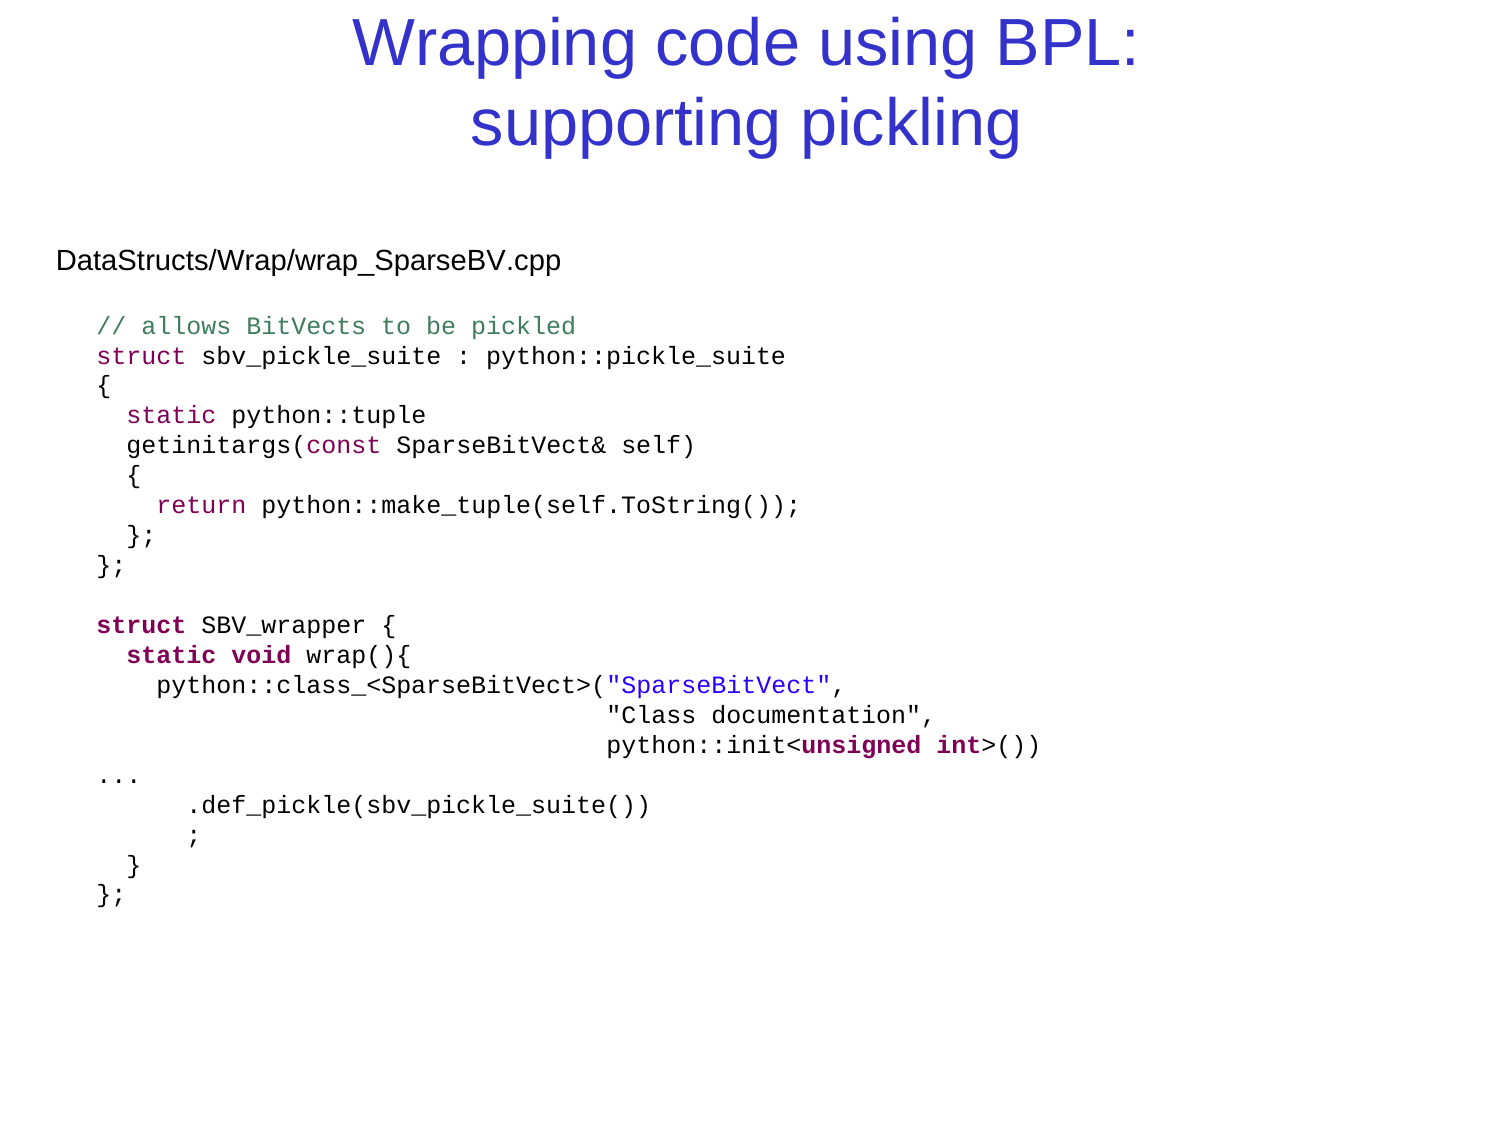

# Wrapping code using BPL: supporting pickling
DataStructs/Wrap/wrap_SparseBV.cpp
// allows BitVects to be pickled
struct sbv_pickle_suite : python::pickle_suite
{
 static python::tuple
 getinitargs(const SparseBitVect& self)
 {
 return python::make_tuple(self.ToString());
 };
};
struct SBV_wrapper {
 static void wrap(){
 python::class_<SparseBitVect>("SparseBitVect",
 			 "Class documentation",
 			 python::init<unsigned int>())
...
 .def_pickle(sbv_pickle_suite())
 ;
 }
};